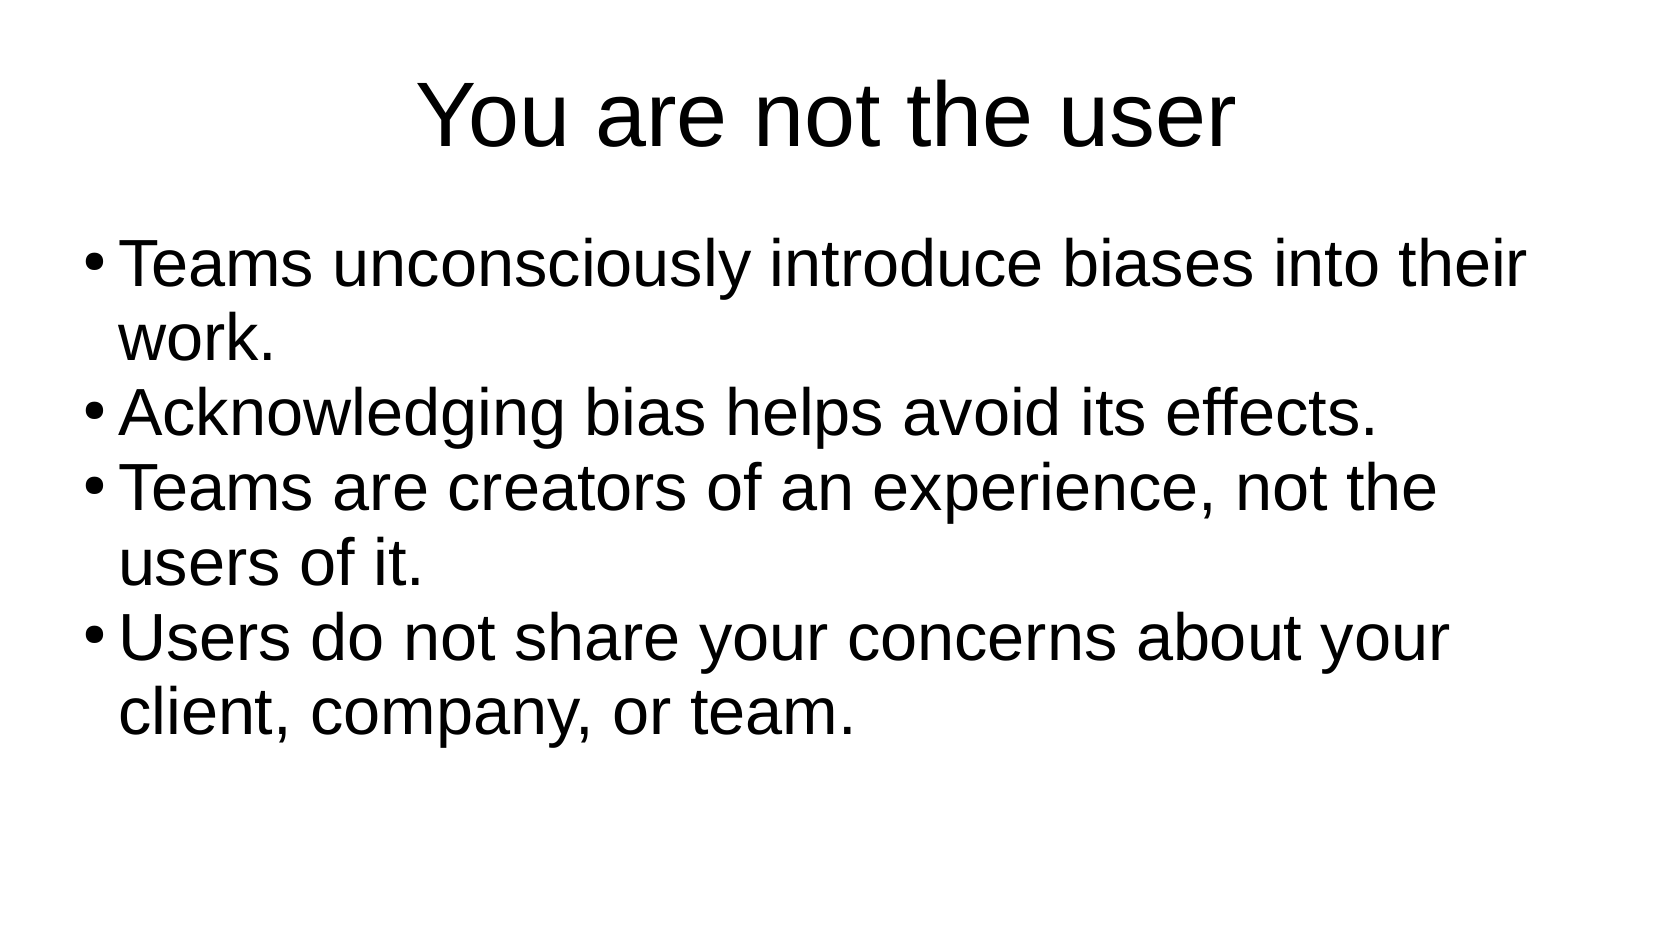

# You are not the user
Teams unconsciously introduce biases into their work.
Acknowledging bias helps avoid its effects.
Teams are creators of an experience, not the users of it.
Users do not share your concerns about your client, company, or team.